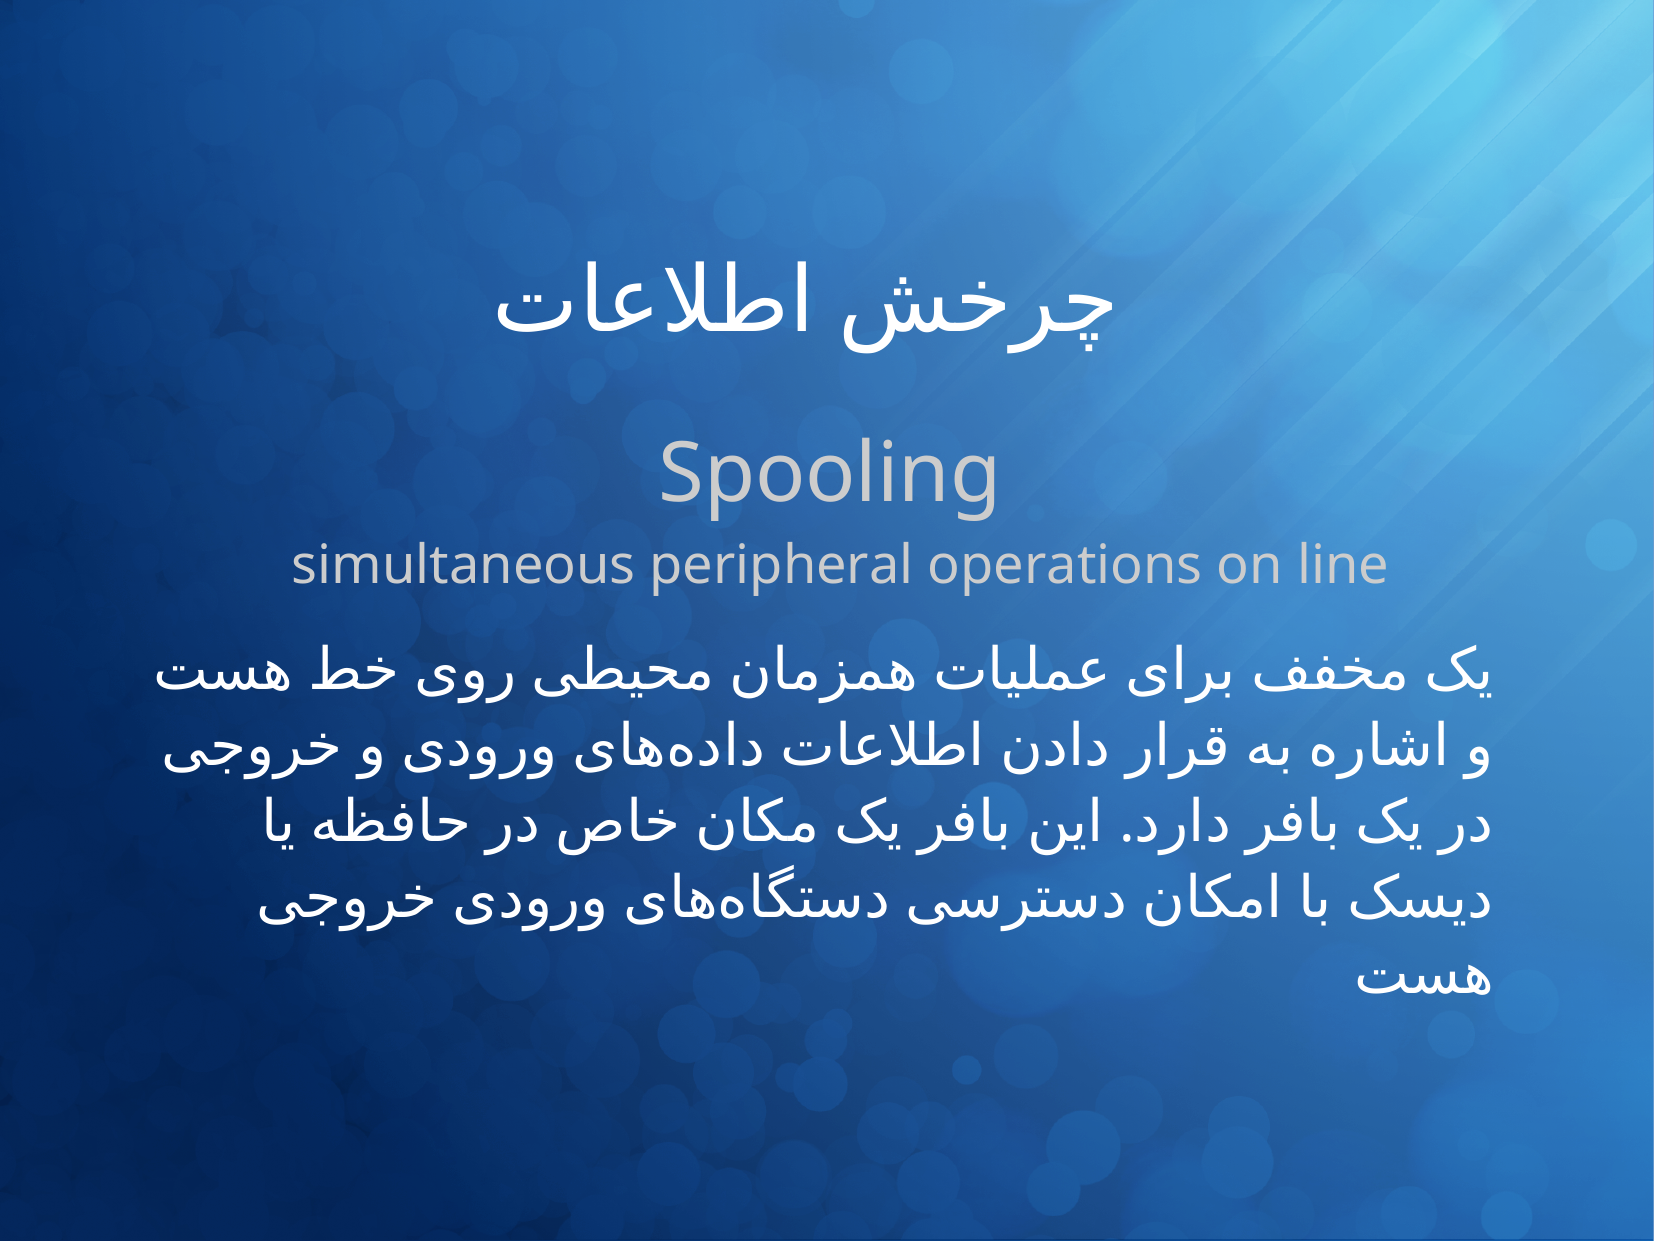

# چرخش اطلاعات
Spooling
simultaneous peripheral operations on line
یک مخفف برای عملیات همزمان محیطی روی خط هست و اشاره به قرار دادن اطلاعات داده‌های ورودی و خروجی در یک بافر دارد. این بافر یک مکان خاص در حافظه یا دیسک با امکان دسترسی دستگاه‌های ورودی خروجی هست